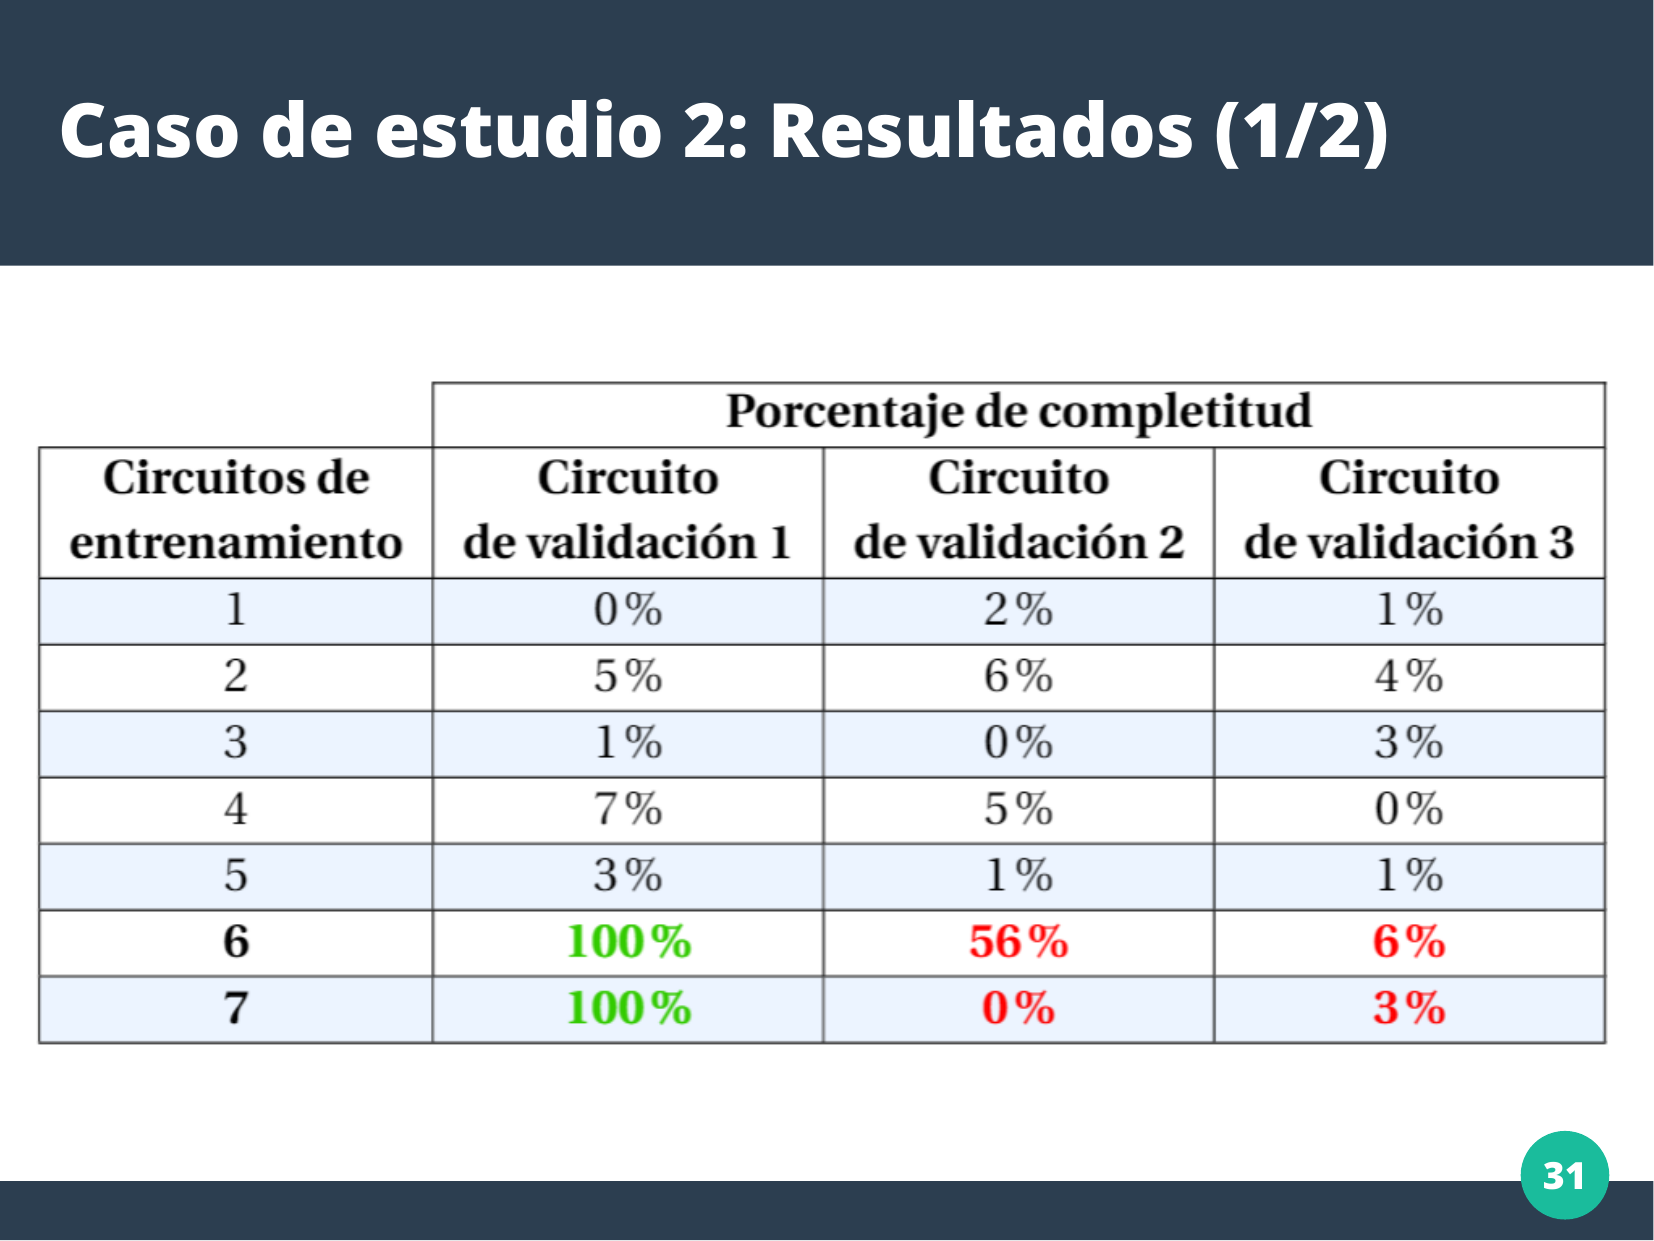

# Caso de estudio 2: Resultados (1/2)
31